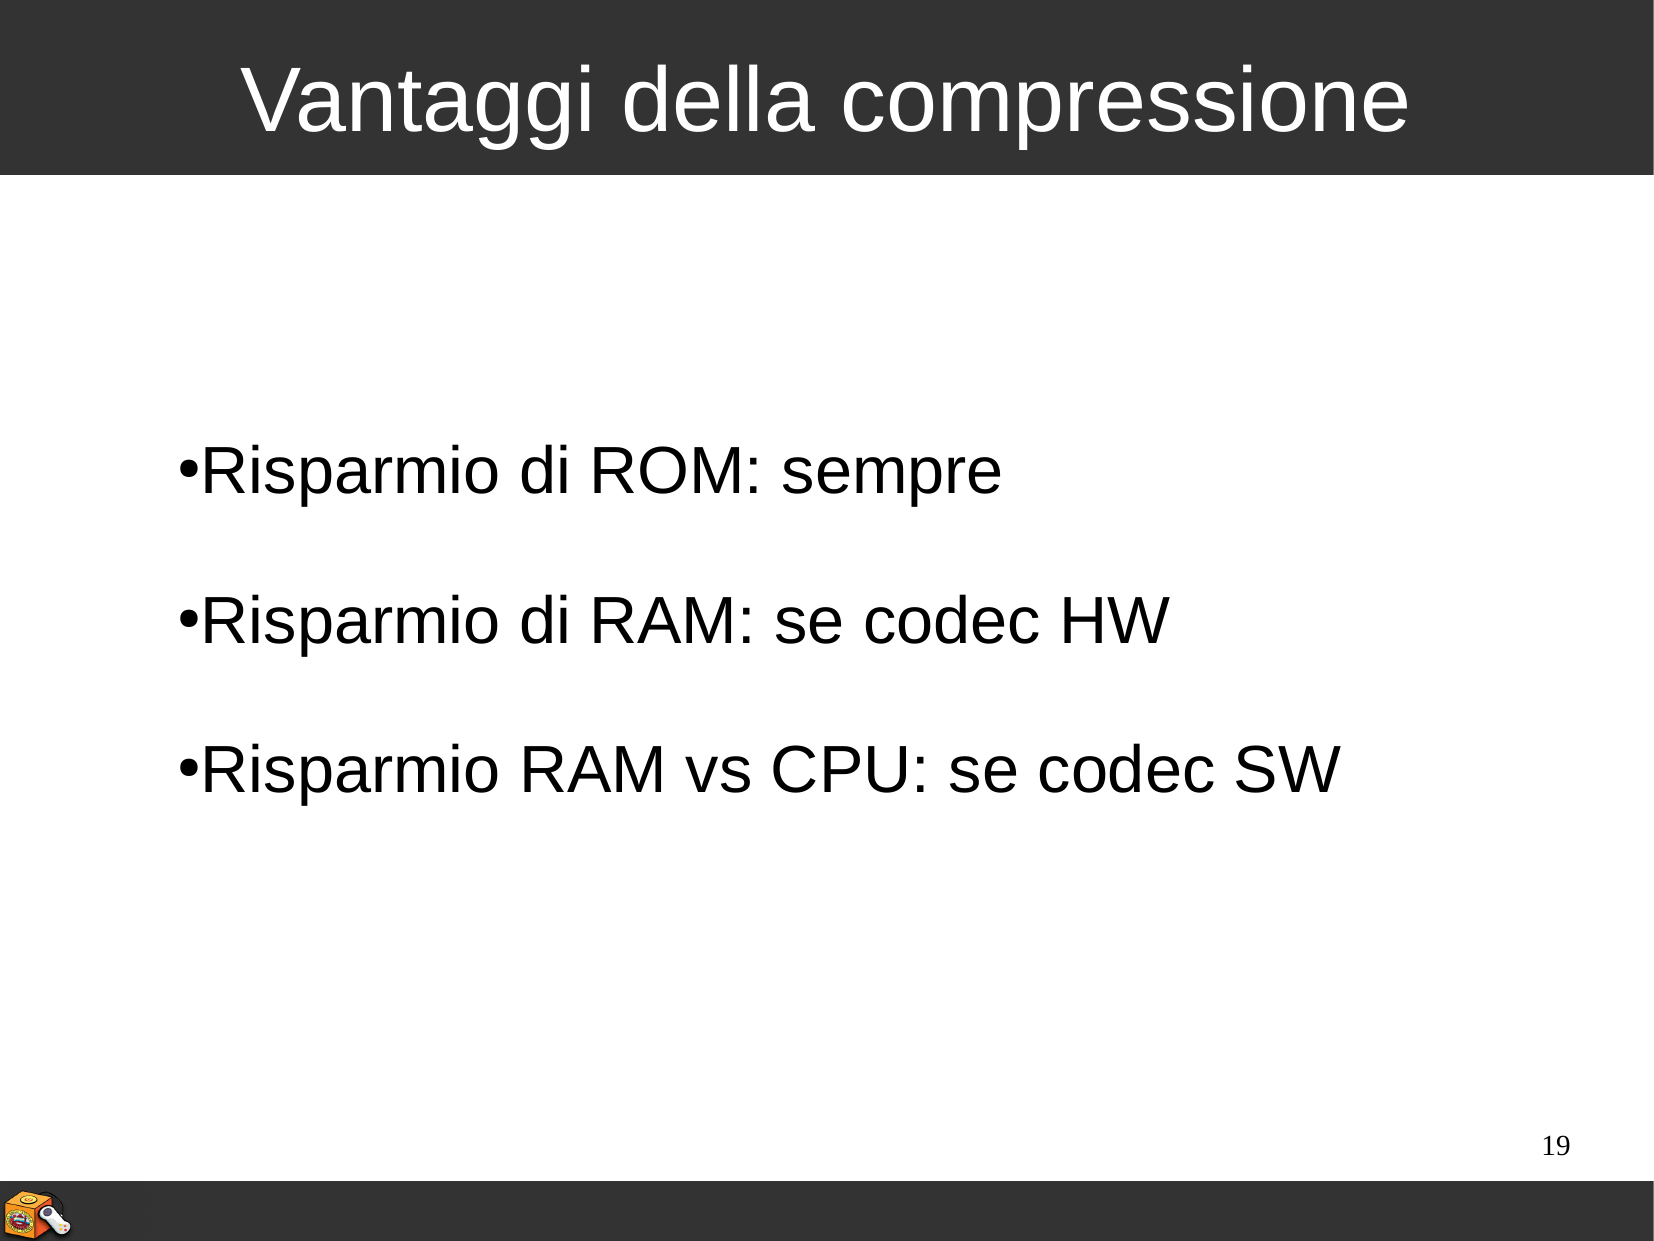

# Vantaggi della compressione
Risparmio di ROM: sempre
Risparmio di RAM: se codec HW
Risparmio RAM vs CPU: se codec SW
19